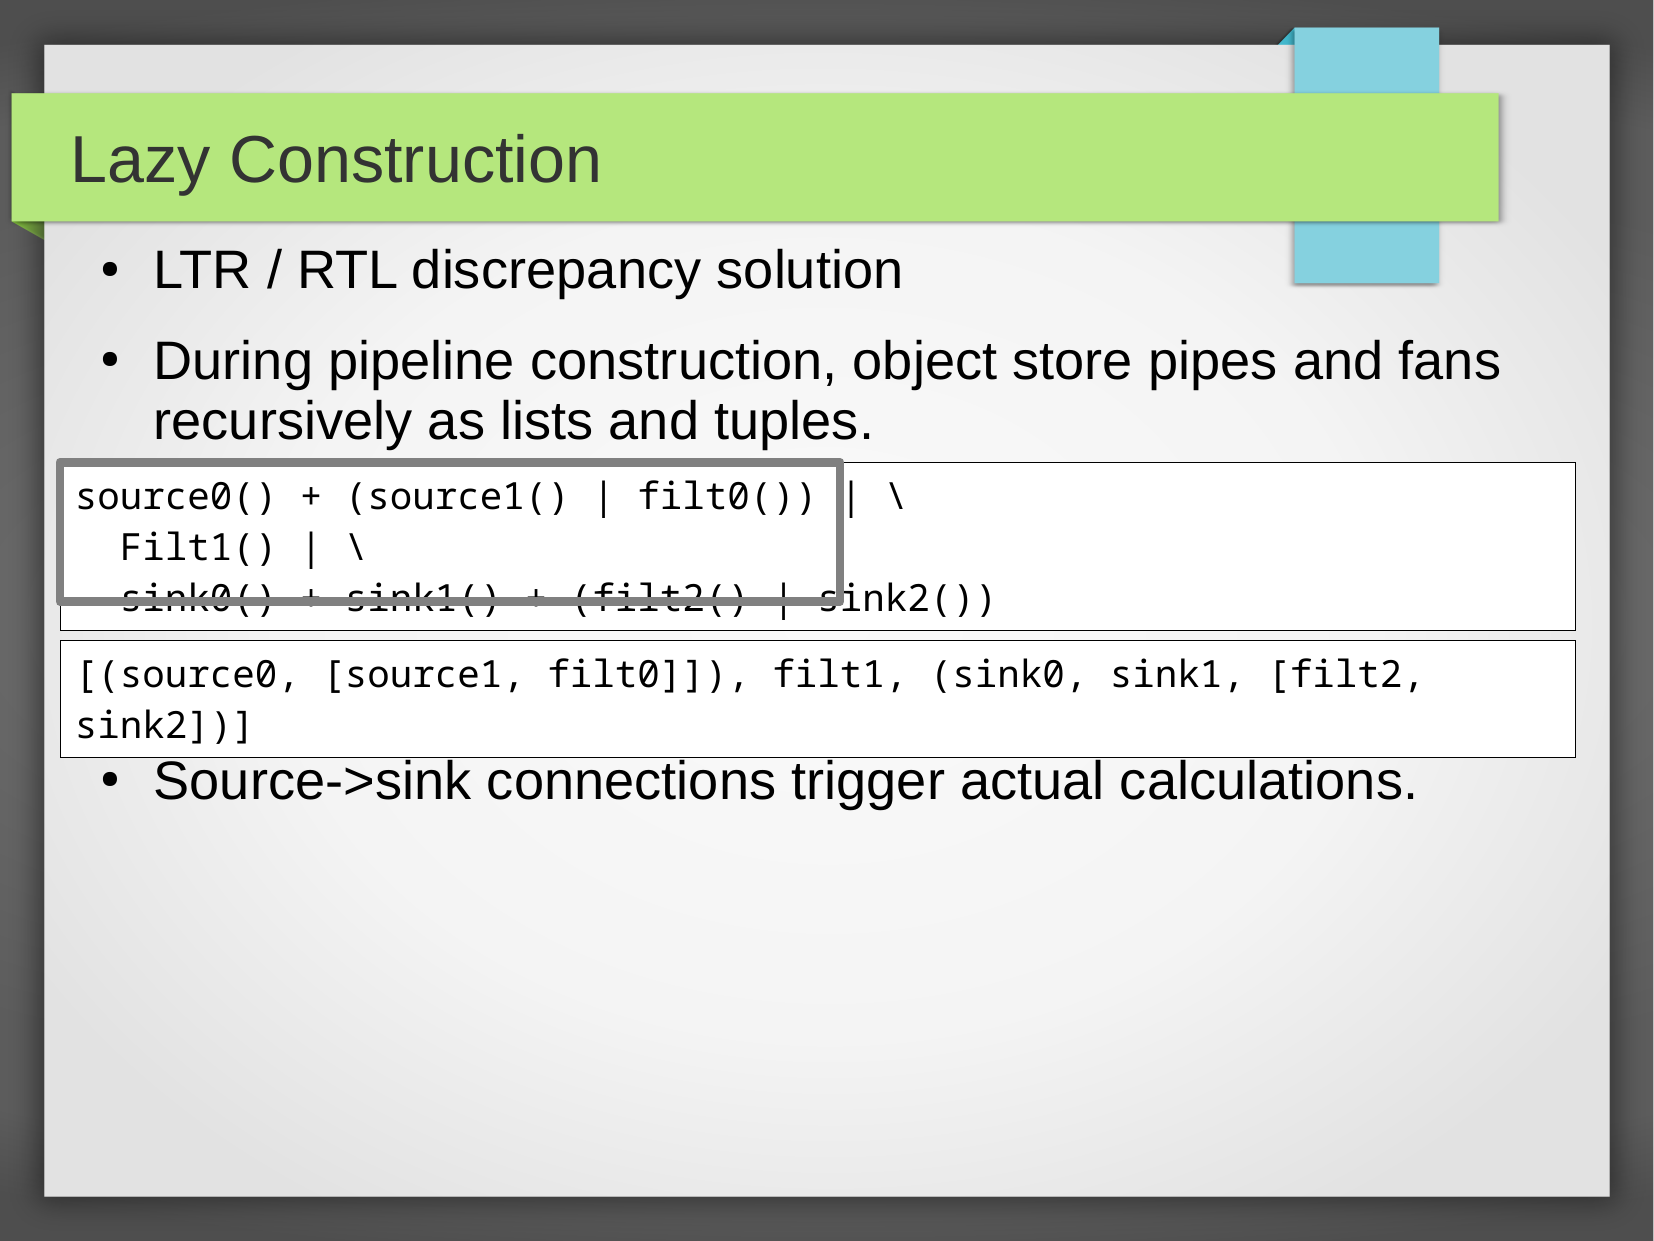

# Lazy Construction
LTR / RTL discrepancy solution
During pipeline construction, object store pipes and fans recursively as lists and tuples.
Source->sink connections trigger actual calculations.
source0() + (source1() | filt0()) | \
 Filt1() | \
 sink0() + sink1() + (filt2() | sink2())
[source0]
[(source0, [source1, filt0]]), filt1, (sink0, sink1, [filt2, sink2])]